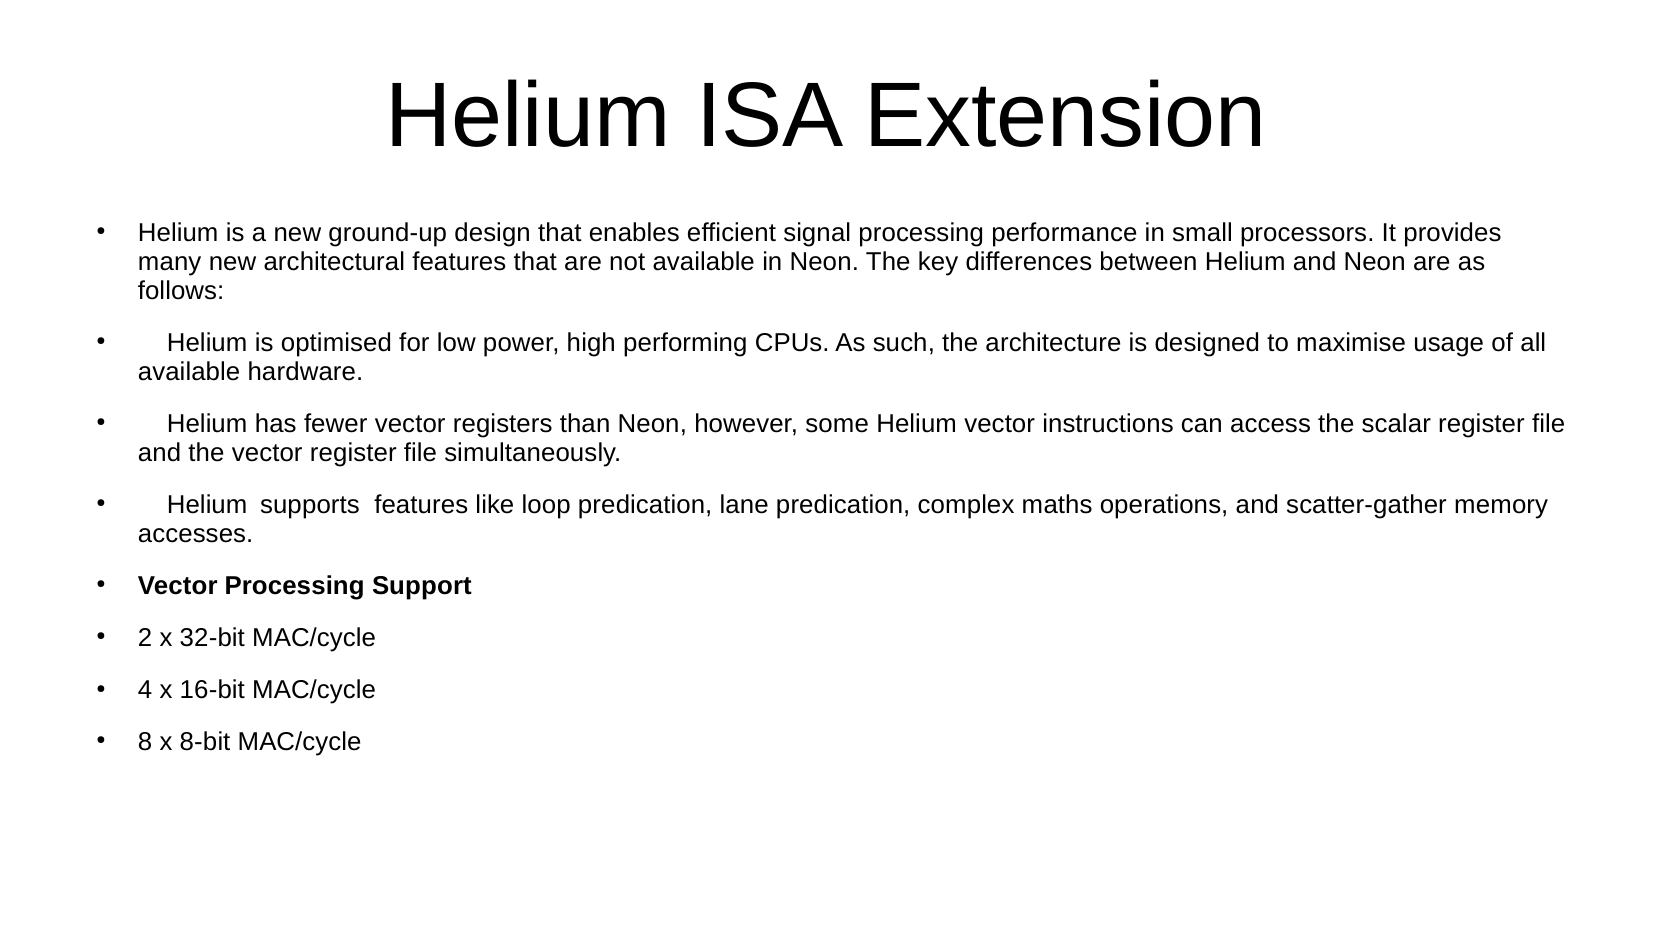

# Helium ISA Extension
Helium is a new ground-up design that enables efficient signal processing performance in small processors. It provides many new architectural features that are not available in Neon. The key differences between Helium and Neon are as follows:
 Helium is optimised for low power, high performing CPUs. As such, the architecture is designed to maximise usage of all available hardware.
 Helium has fewer vector registers than Neon, however, some Helium vector instructions can access the scalar register file and the vector register file simultaneously.
 Helium  supports features like loop predication, lane predication, complex maths operations, and scatter-gather memory accesses.
Vector Processing Support
2 x 32-bit MAC/cycle
4 x 16-bit MAC/cycle
8 x 8-bit MAC/cycle